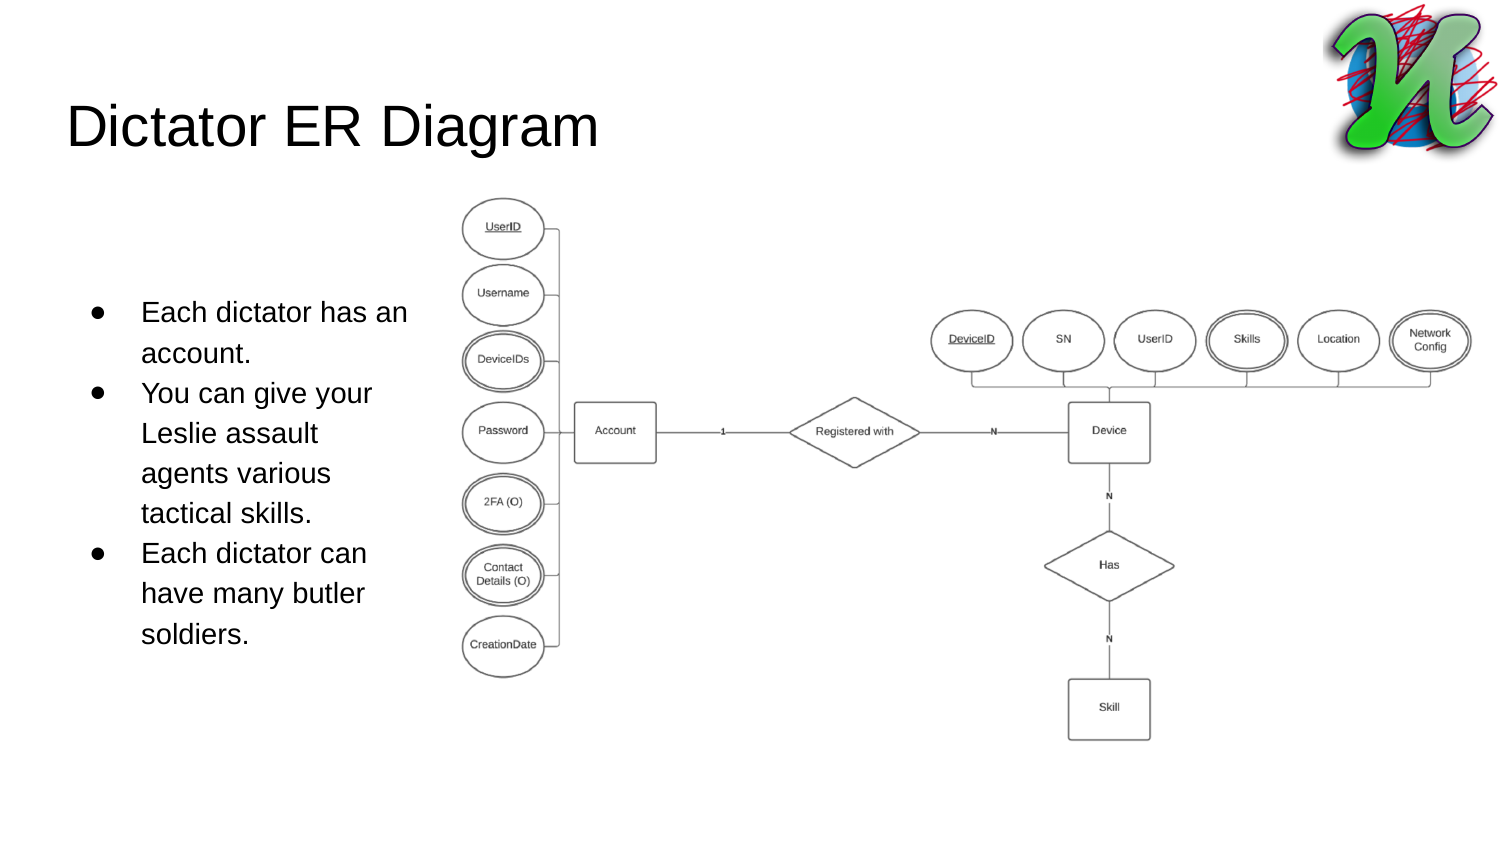

# Dictator ER Diagram
Each dictator has an account.
You can give your Leslie assault agents various tactical skills.
Each dictator can have many butler soldiers.